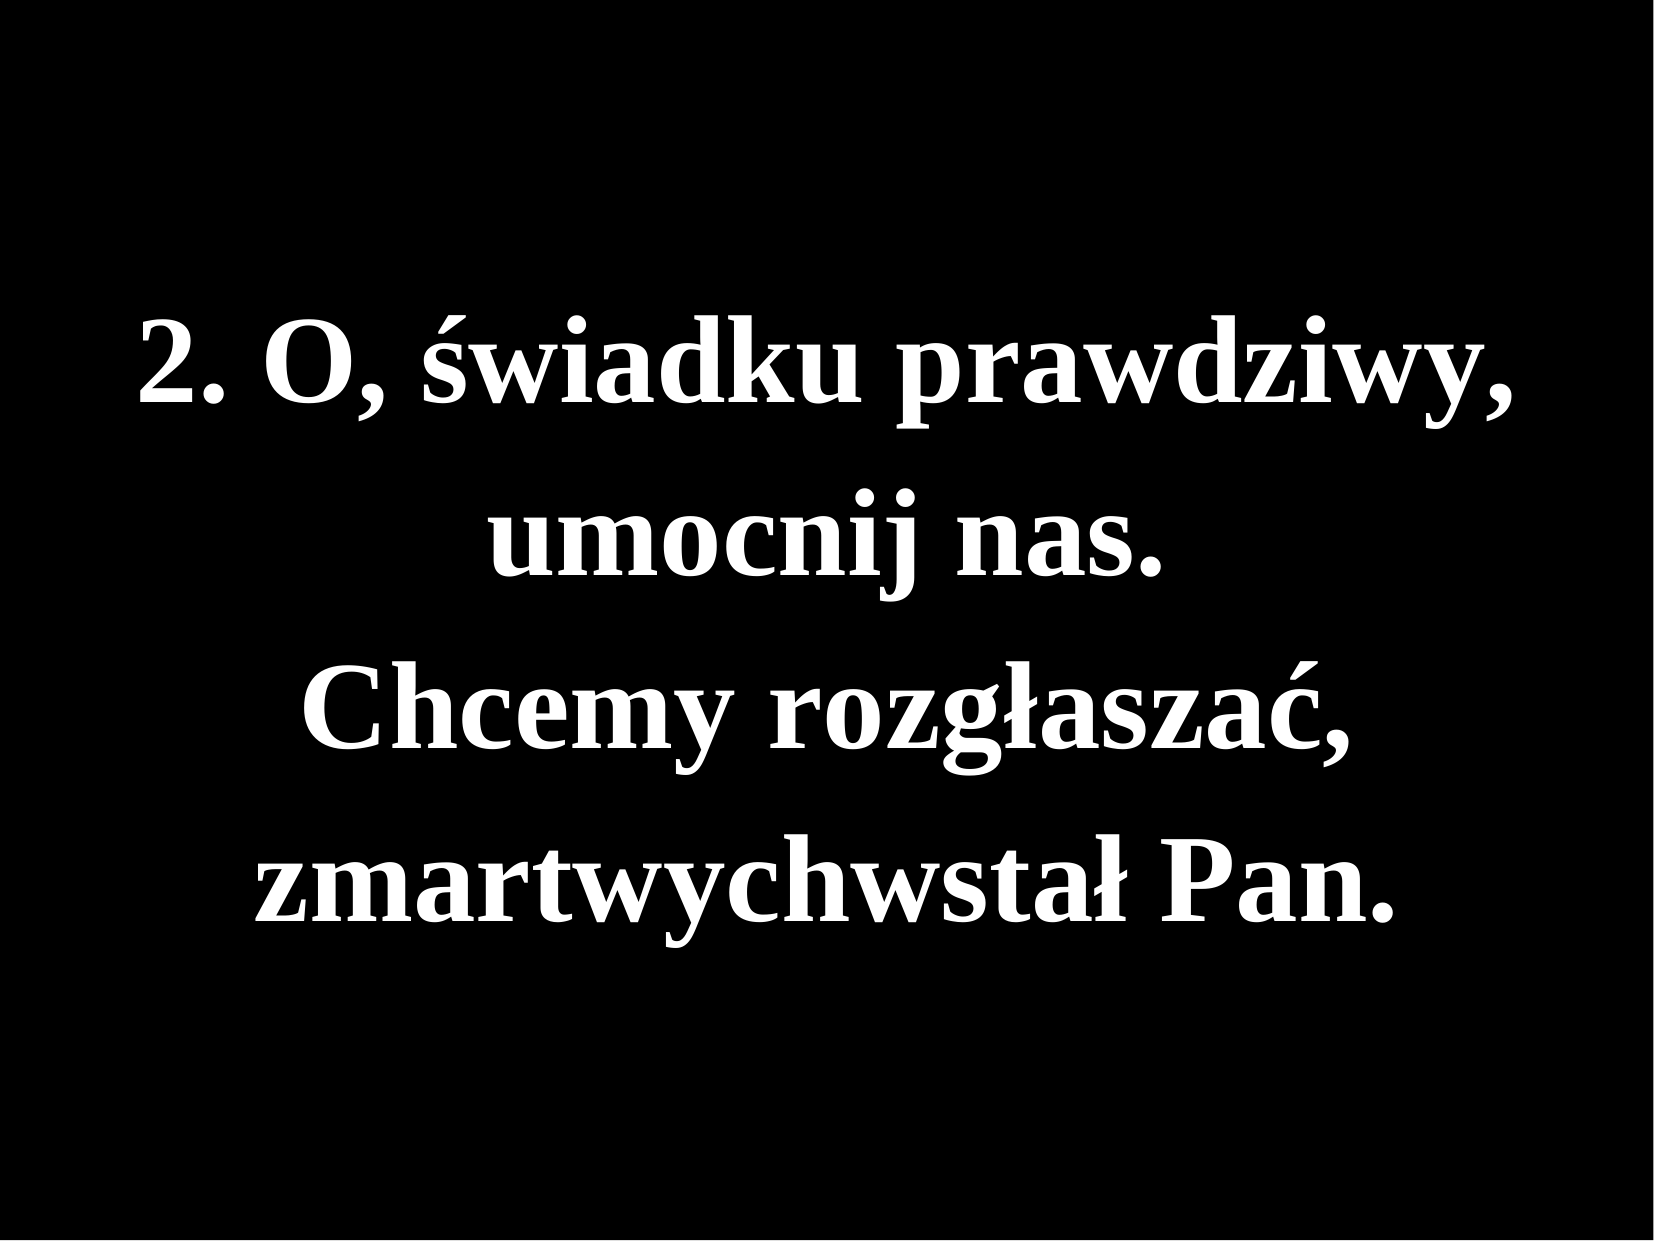

# 2. O, świadku prawdziwy, ppp umocnij nas. ppp Chcemy rozgłaszać, ppp zmartwychwstał Pan.